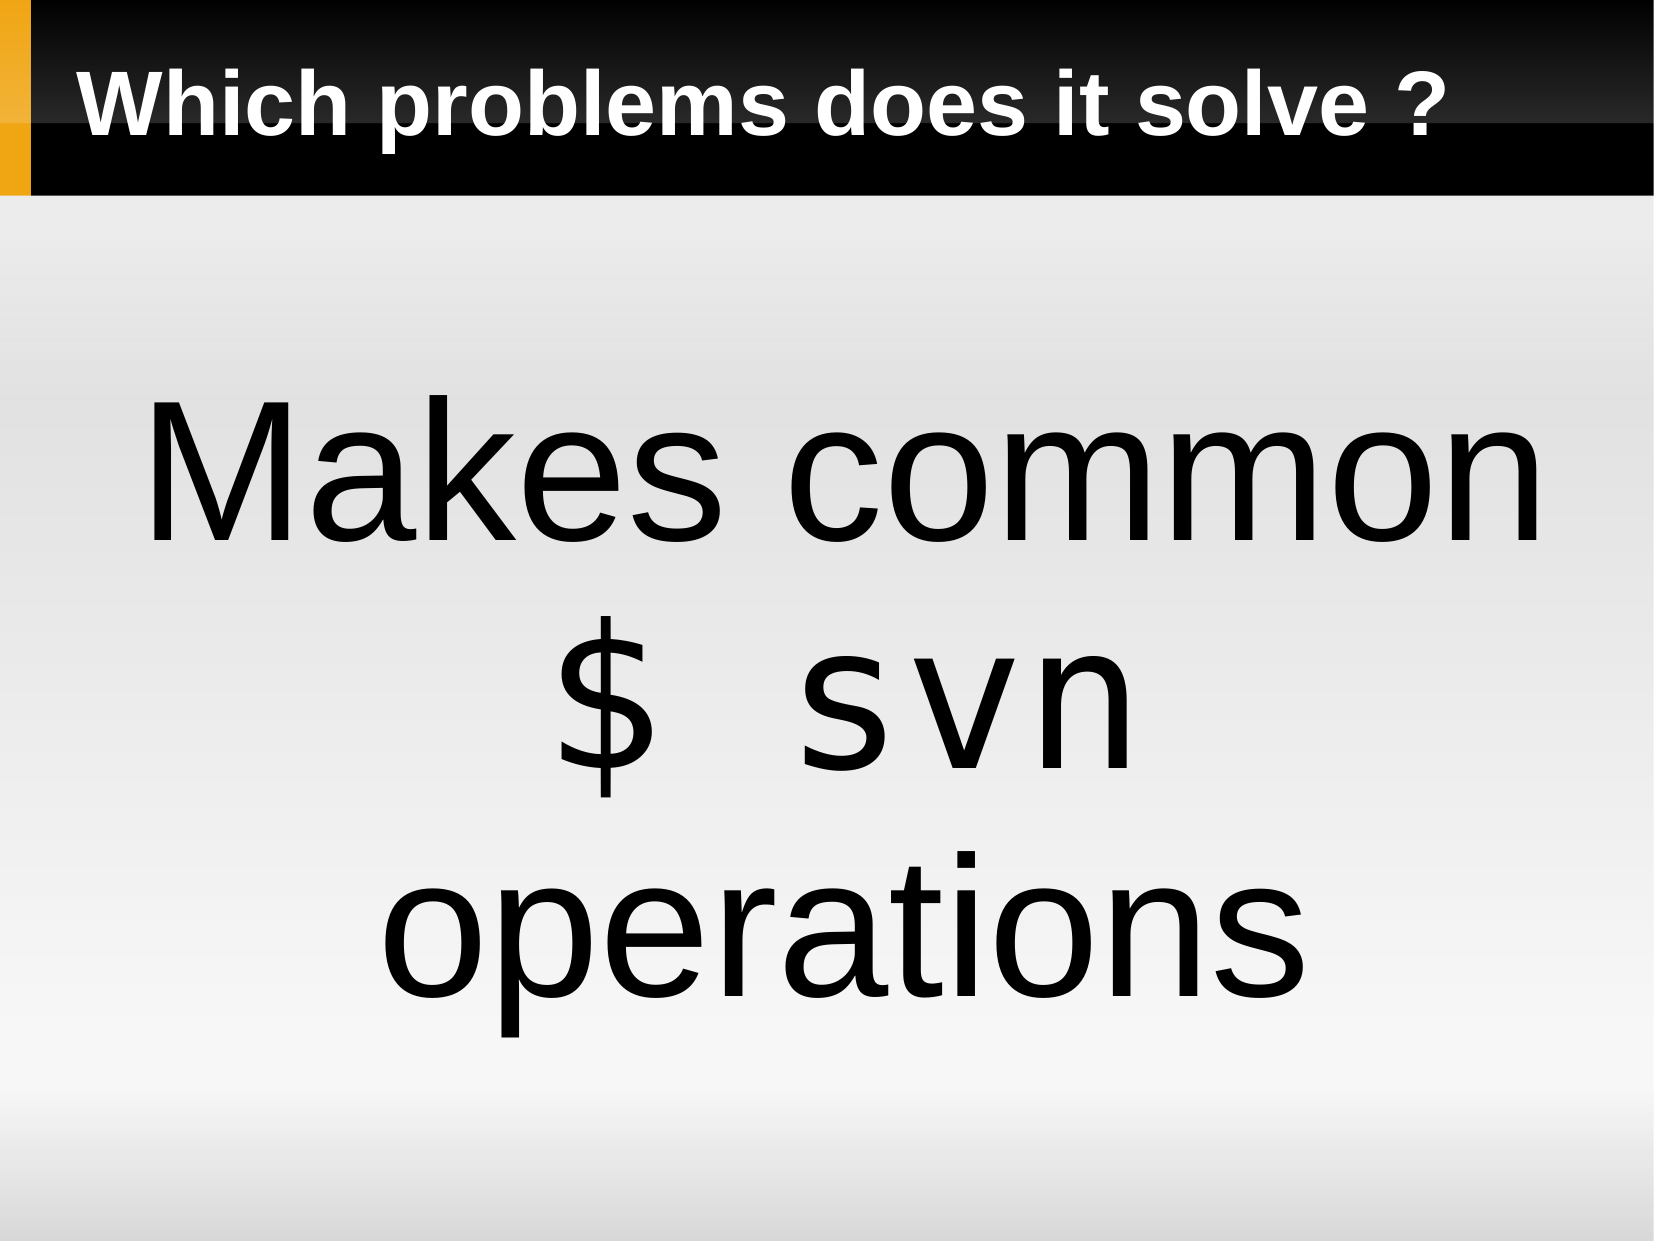

# Which problems does it solve ?
Makes common
$ svn
operations